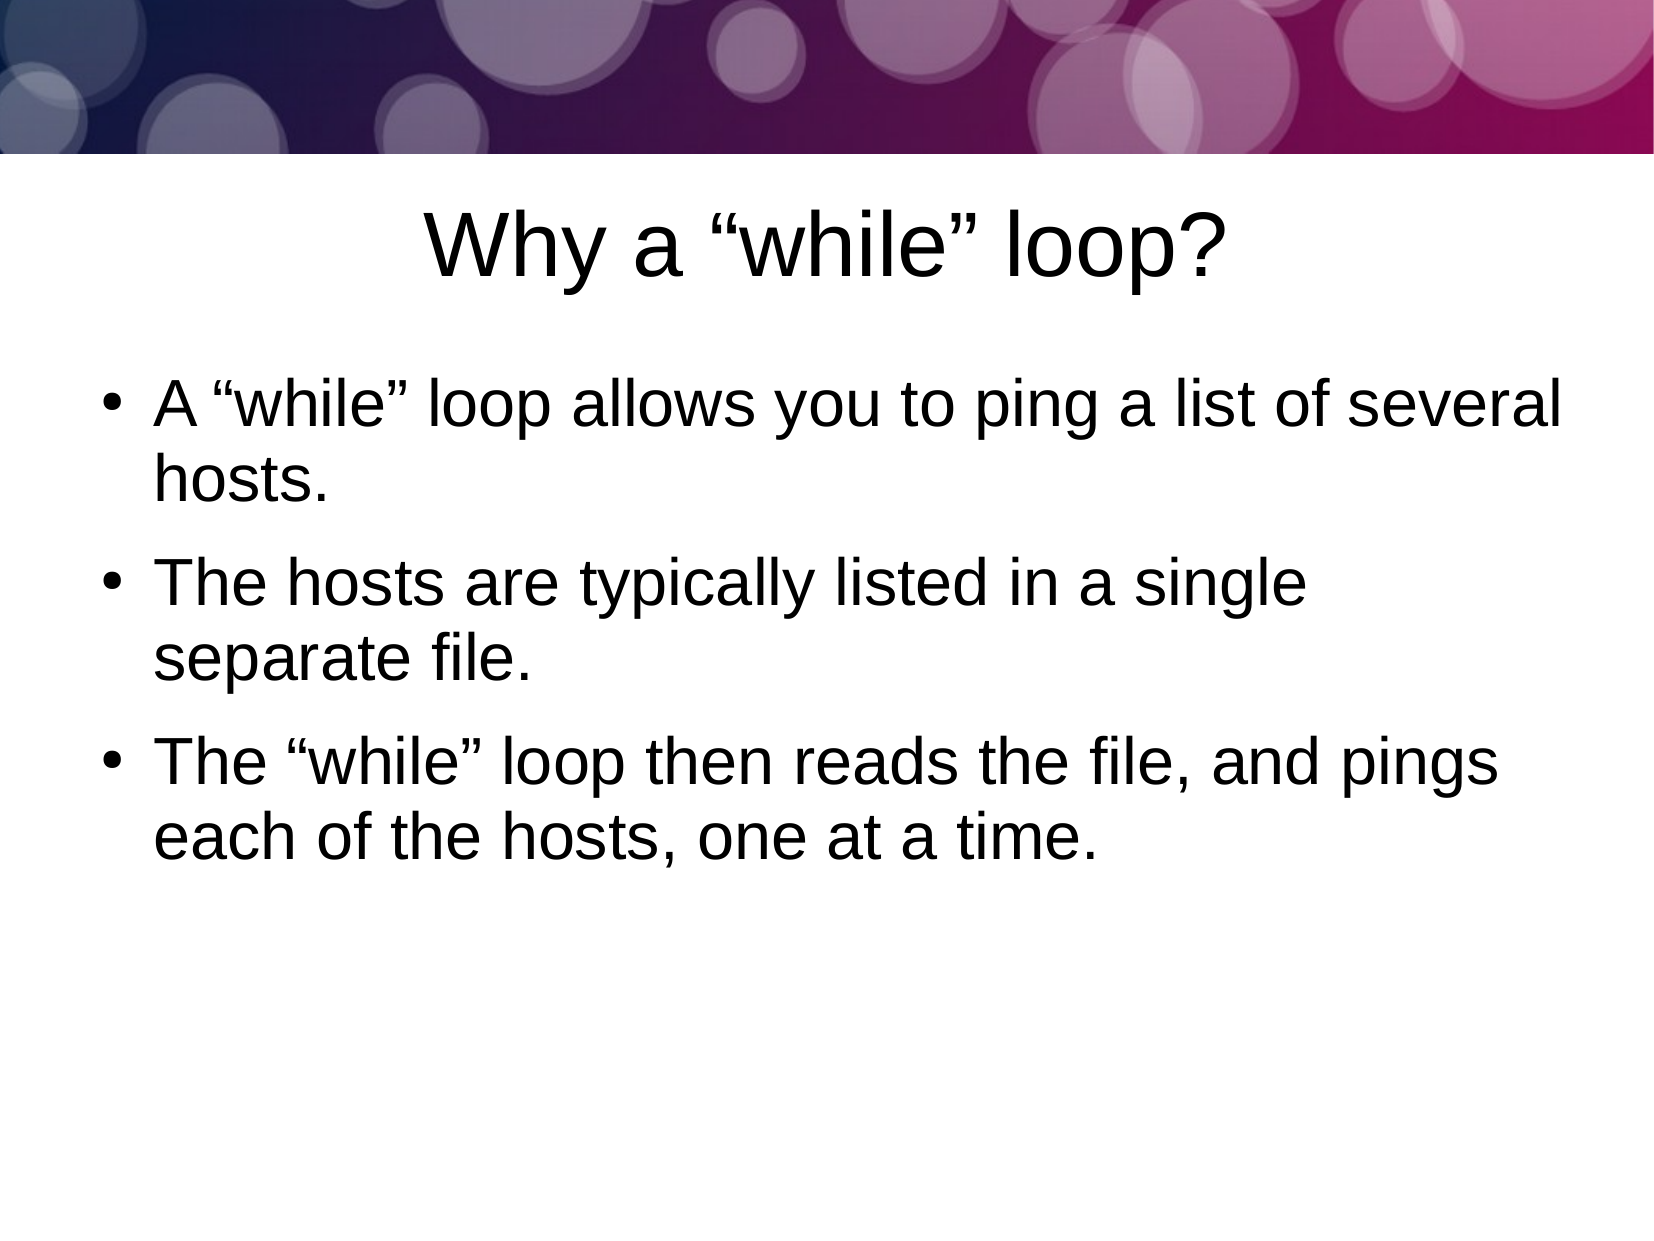

# Why a “while” loop?
A “while” loop allows you to ping a list of several hosts.
The hosts are typically listed in a single separate file.
The “while” loop then reads the file, and pings each of the hosts, one at a time.